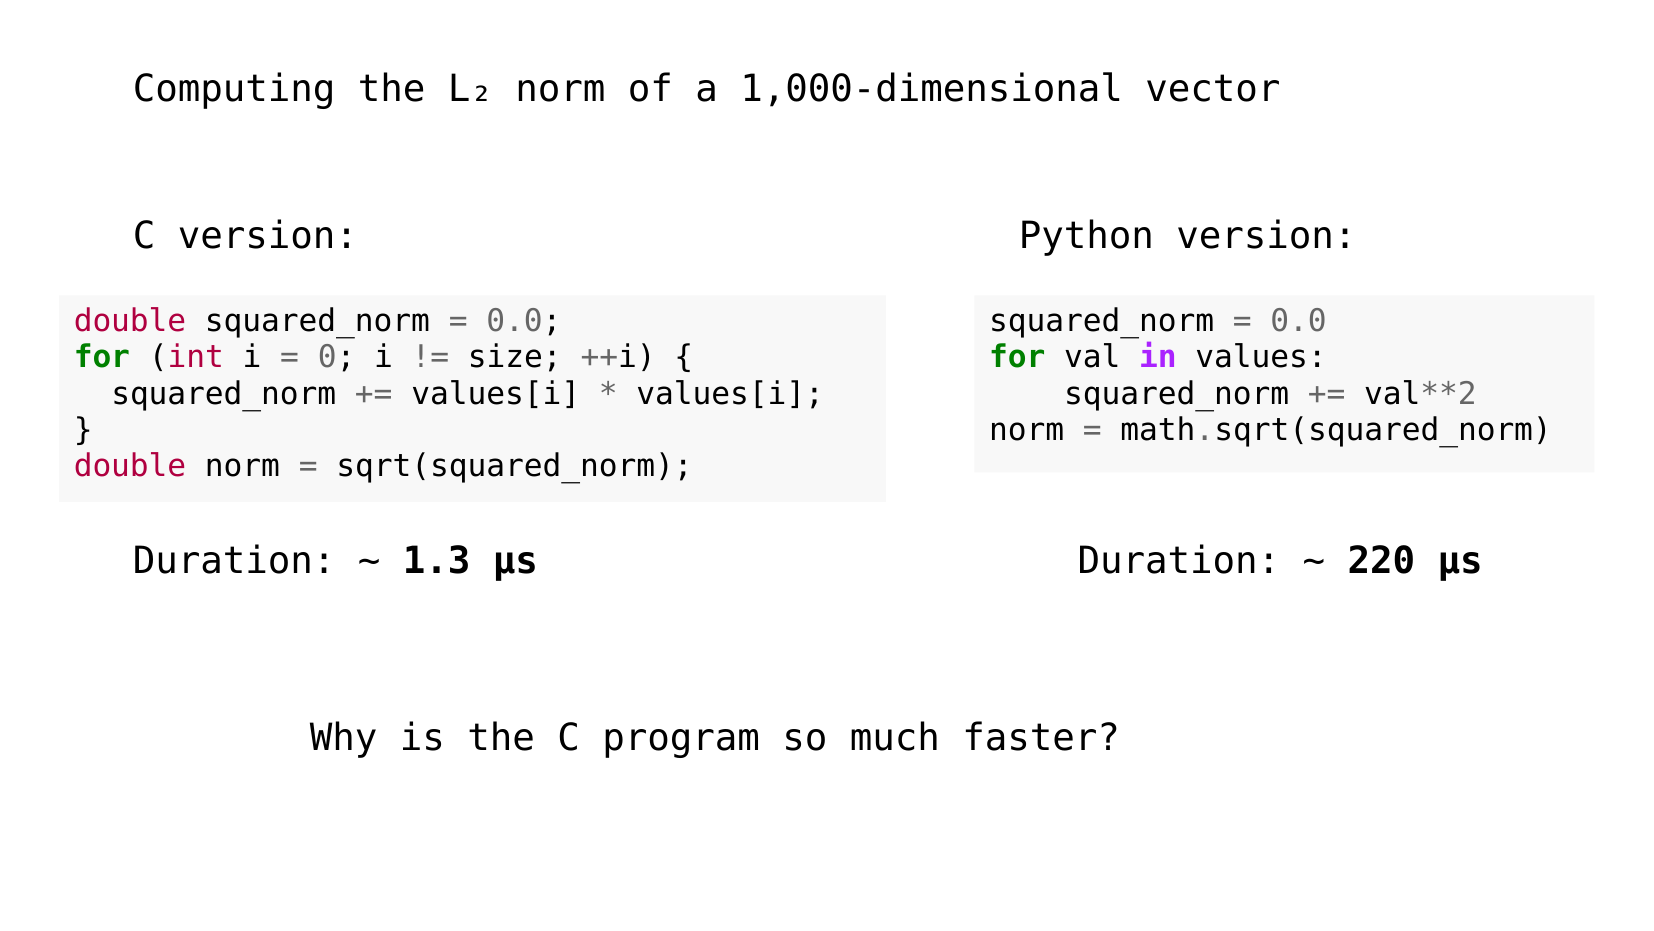

Computing the L₂ norm of a 1,000-dimensional vector
C version:
Python version:
double squared_norm = 0.0;
for (int i = 0; i != size; ++i) {
 squared_norm += values[i] * values[i];
}
double norm = sqrt(squared_norm);
squared_norm = 0.0
for val in values:
 squared_norm += val**2
norm = math.sqrt(squared_norm)
Duration: ~ 1.3 µs
Duration: ~ 220 µs
Why is the C program so much faster?